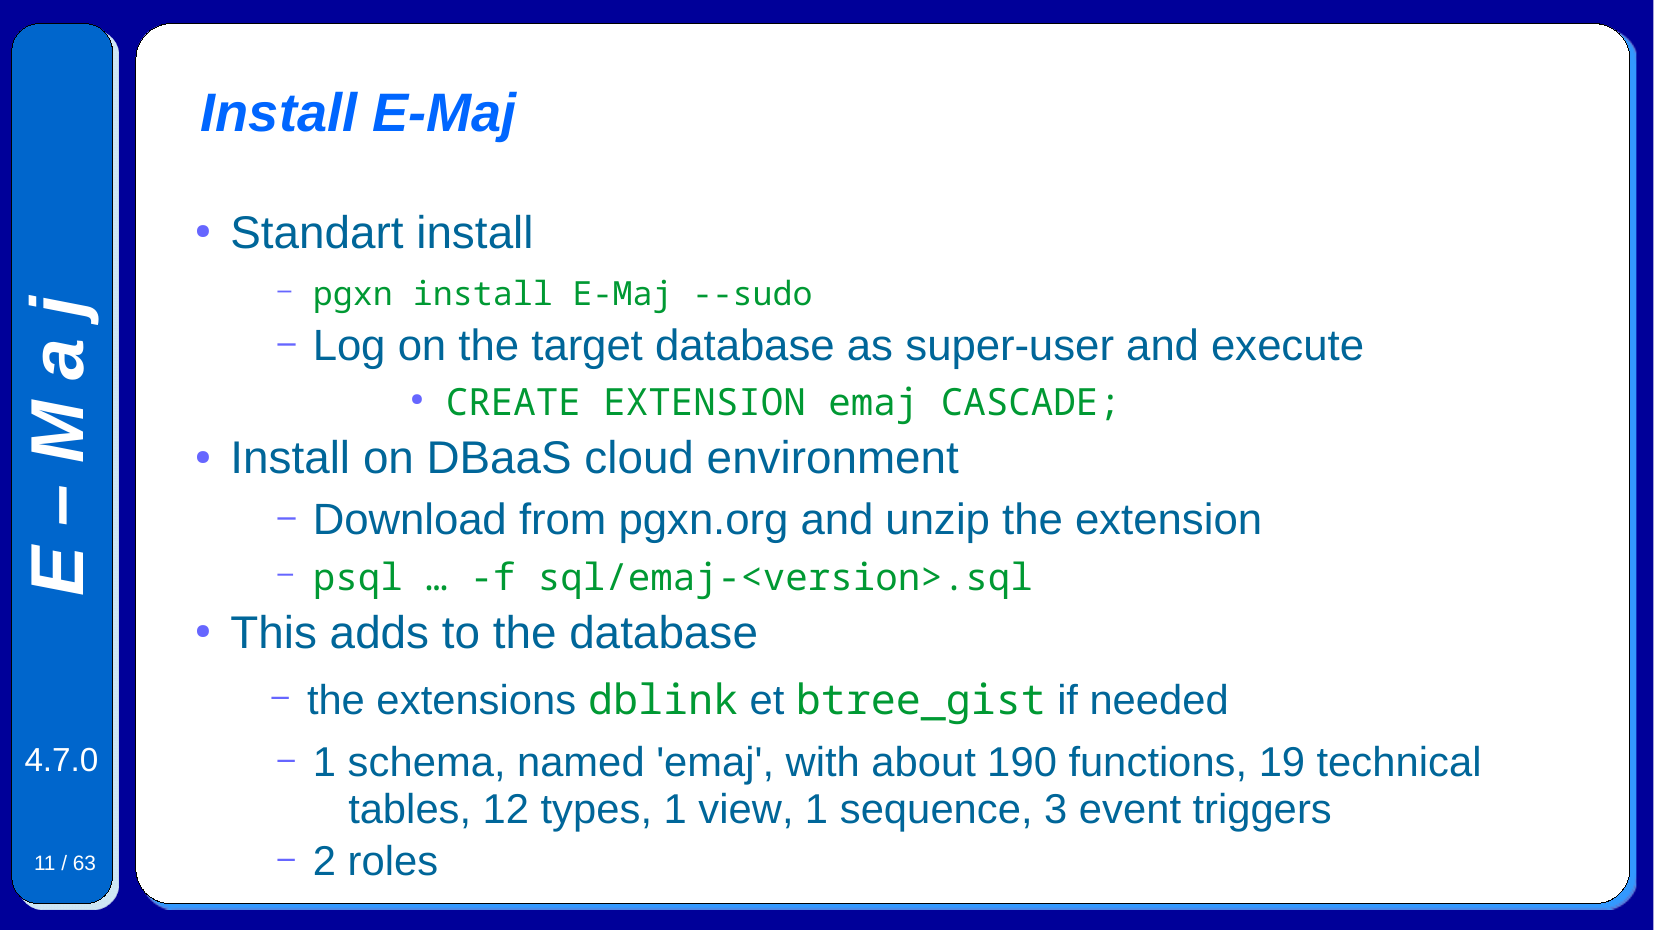

# Install E-Maj
Standart install
pgxn install E-Maj --sudo
Log on the target database as super-user and execute
CREATE EXTENSION emaj CASCADE;
Install on DBaaS cloud environment
Download from pgxn.org and unzip the extension
psql … -f sql/emaj-<version>.sql
This adds to the database
the extensions dblink et btree_gist if needed
1 schema, named 'emaj', with about 190 functions, 19 technical tables, 12 types, 1 view, 1 sequence, 3 event triggers
2 roles